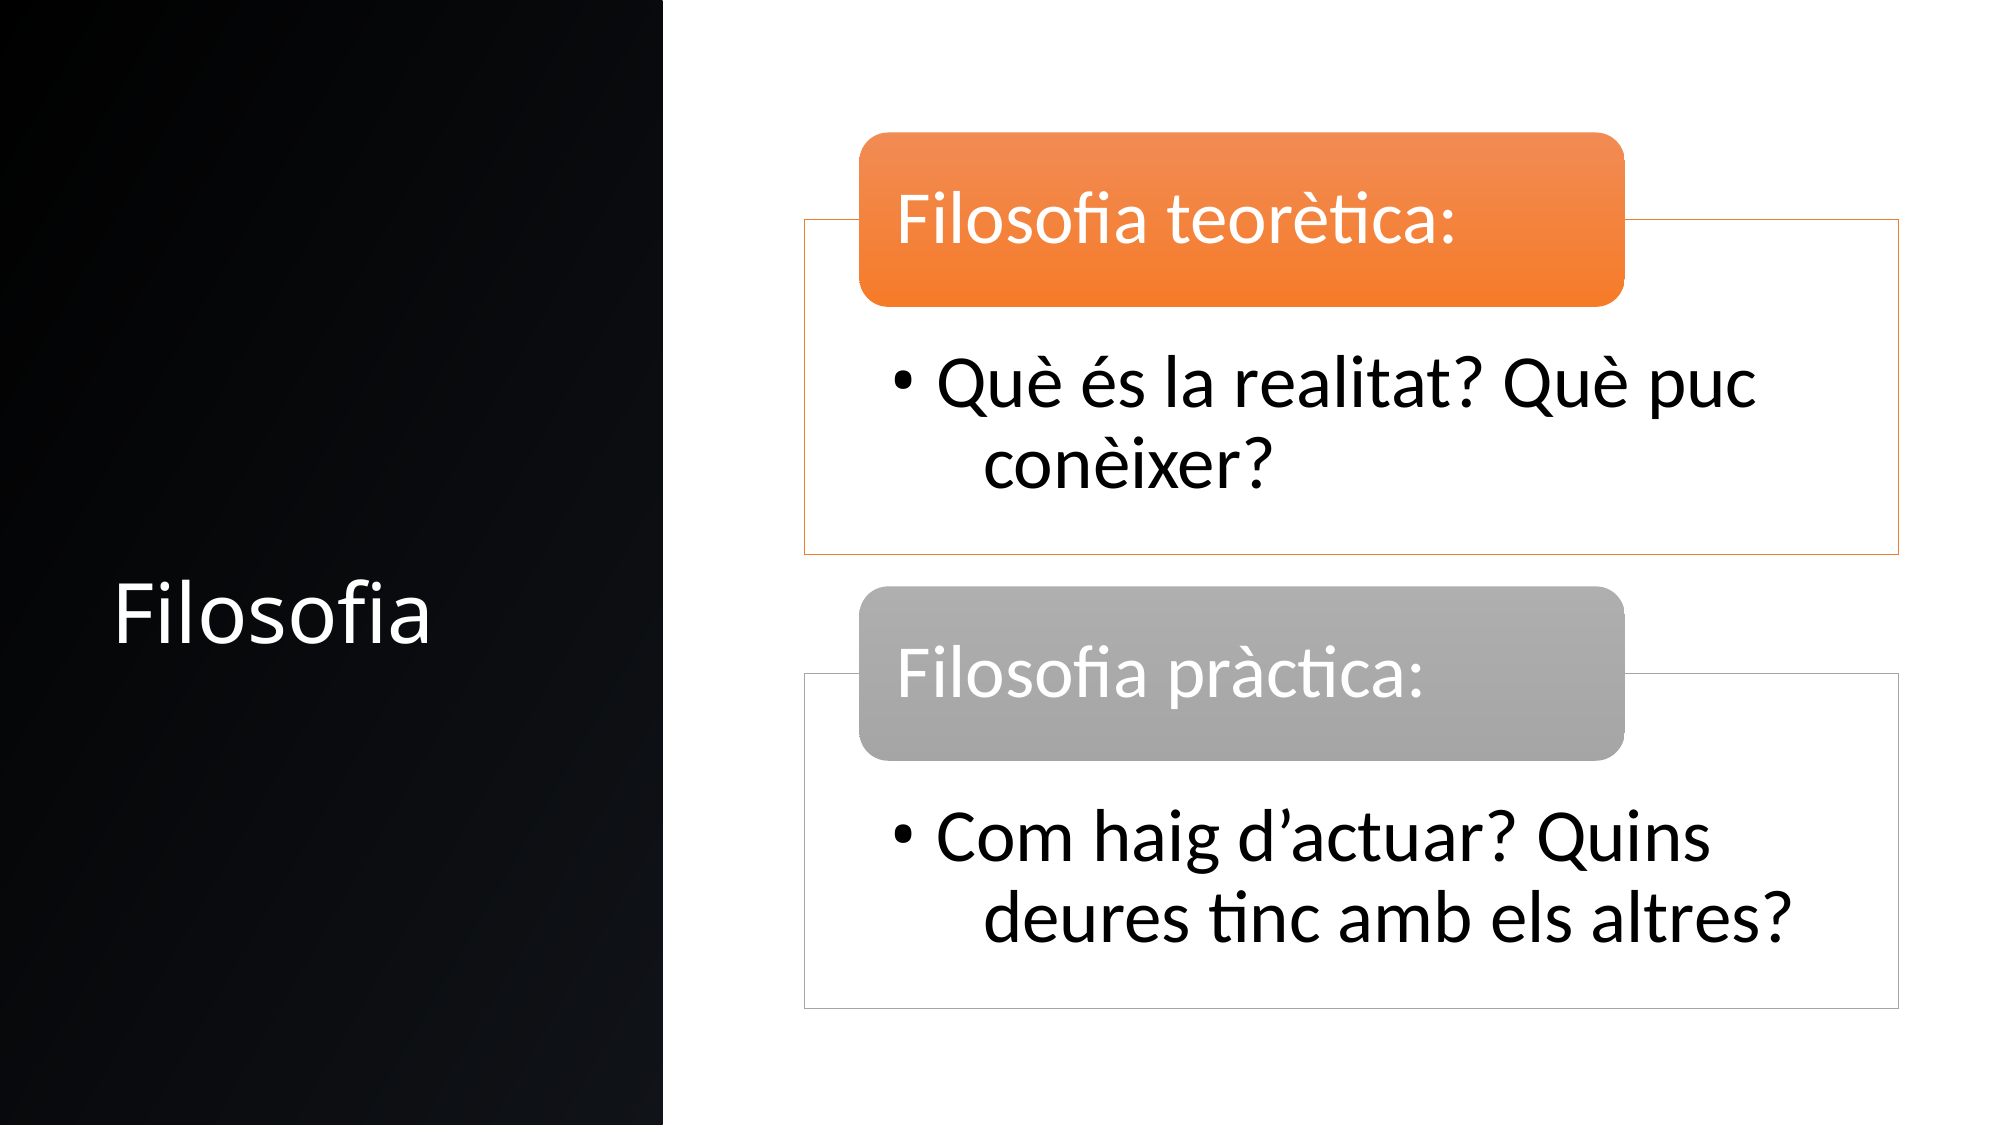

Filosofia teorètica:
Què és la realitat? Què puc conèixer?
Filosofia pràctica:
Com haig d’actuar? Quins deures tinc amb els altres?
# Filosofia